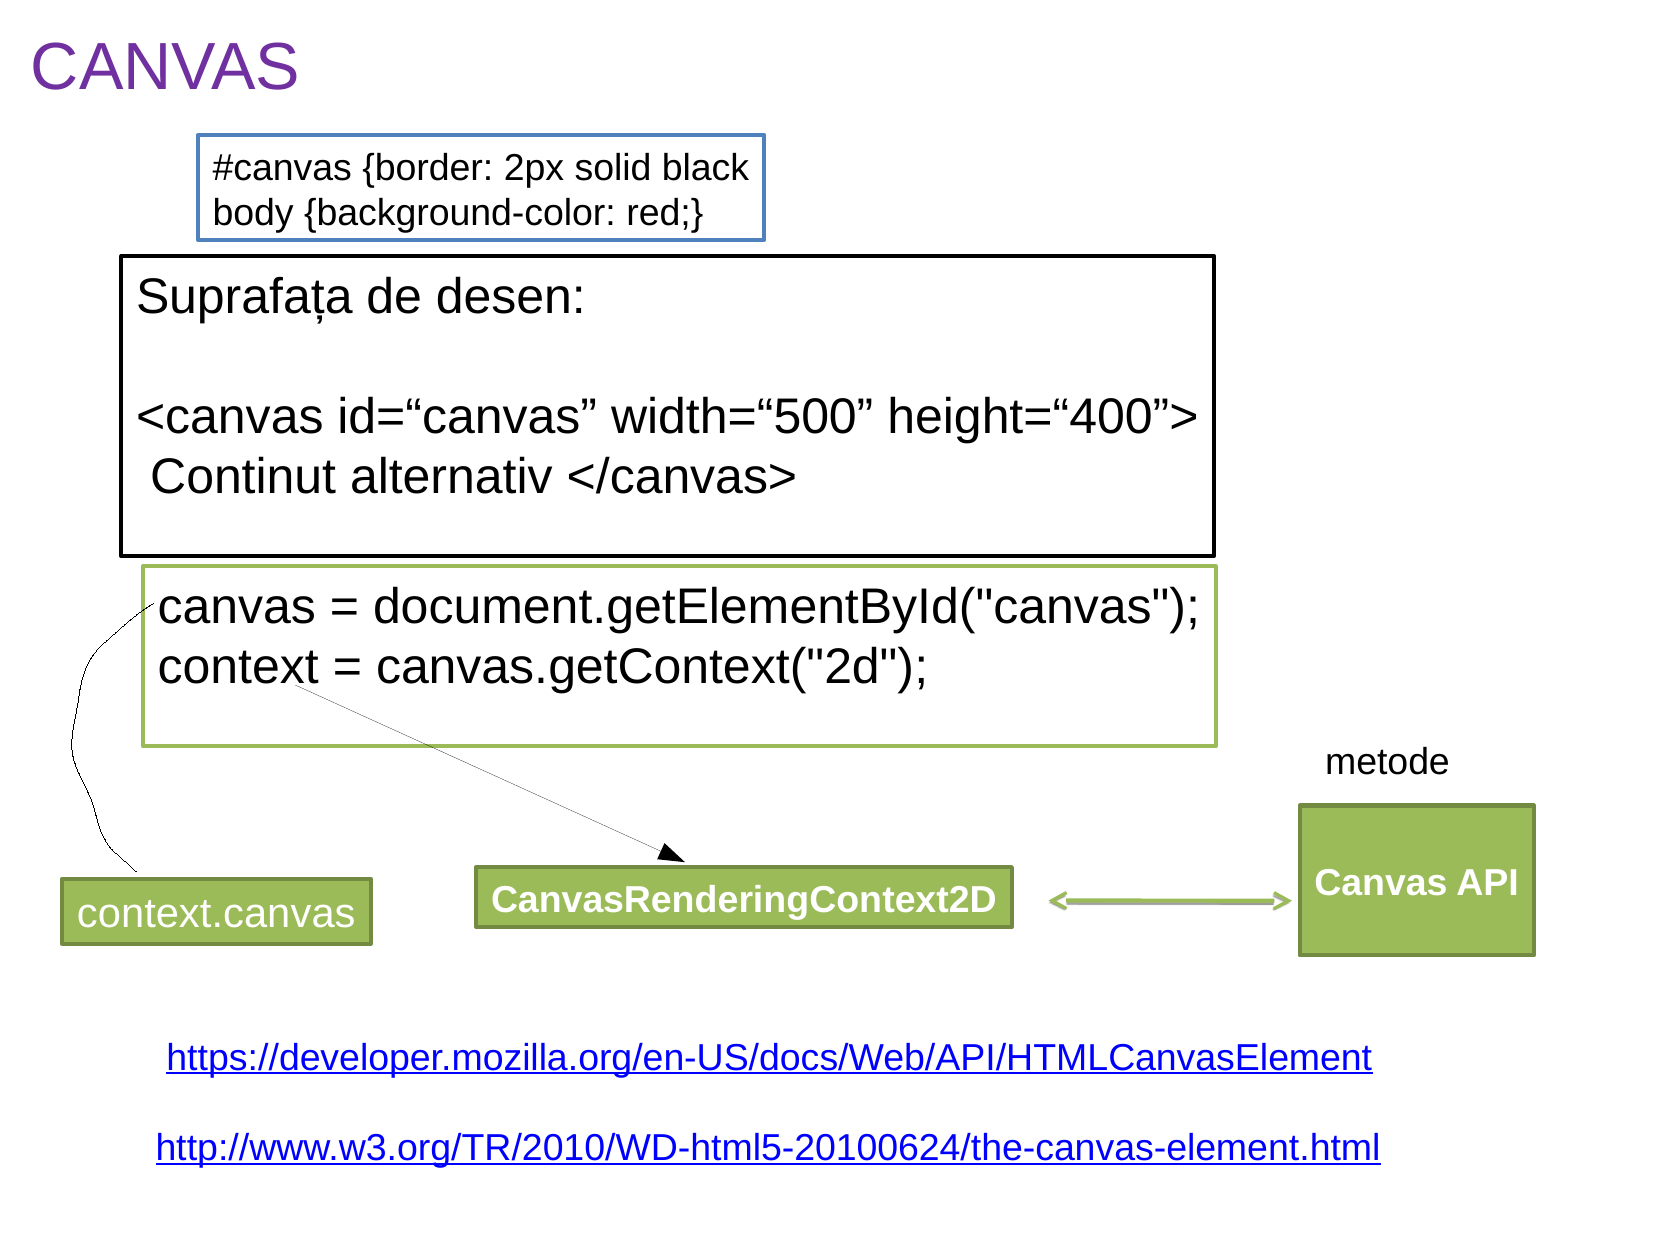

CANVAS
#canvas {border: 2px solid black
body {background-color: red;}
Suprafața de desen:
<canvas id=“canvas” width=“500” height=“400”>
 Continut alternativ </canvas>
canvas = document.getElementById("canvas");
context = canvas.getContext("2d");
metode
Canvas API
CanvasRenderingContext2D
context.canvas
https://developer.mozilla.org/en-US/docs/Web/API/HTMLCanvasElement
http://www.w3.org/TR/2010/WD-html5-20100624/the-canvas-element.html